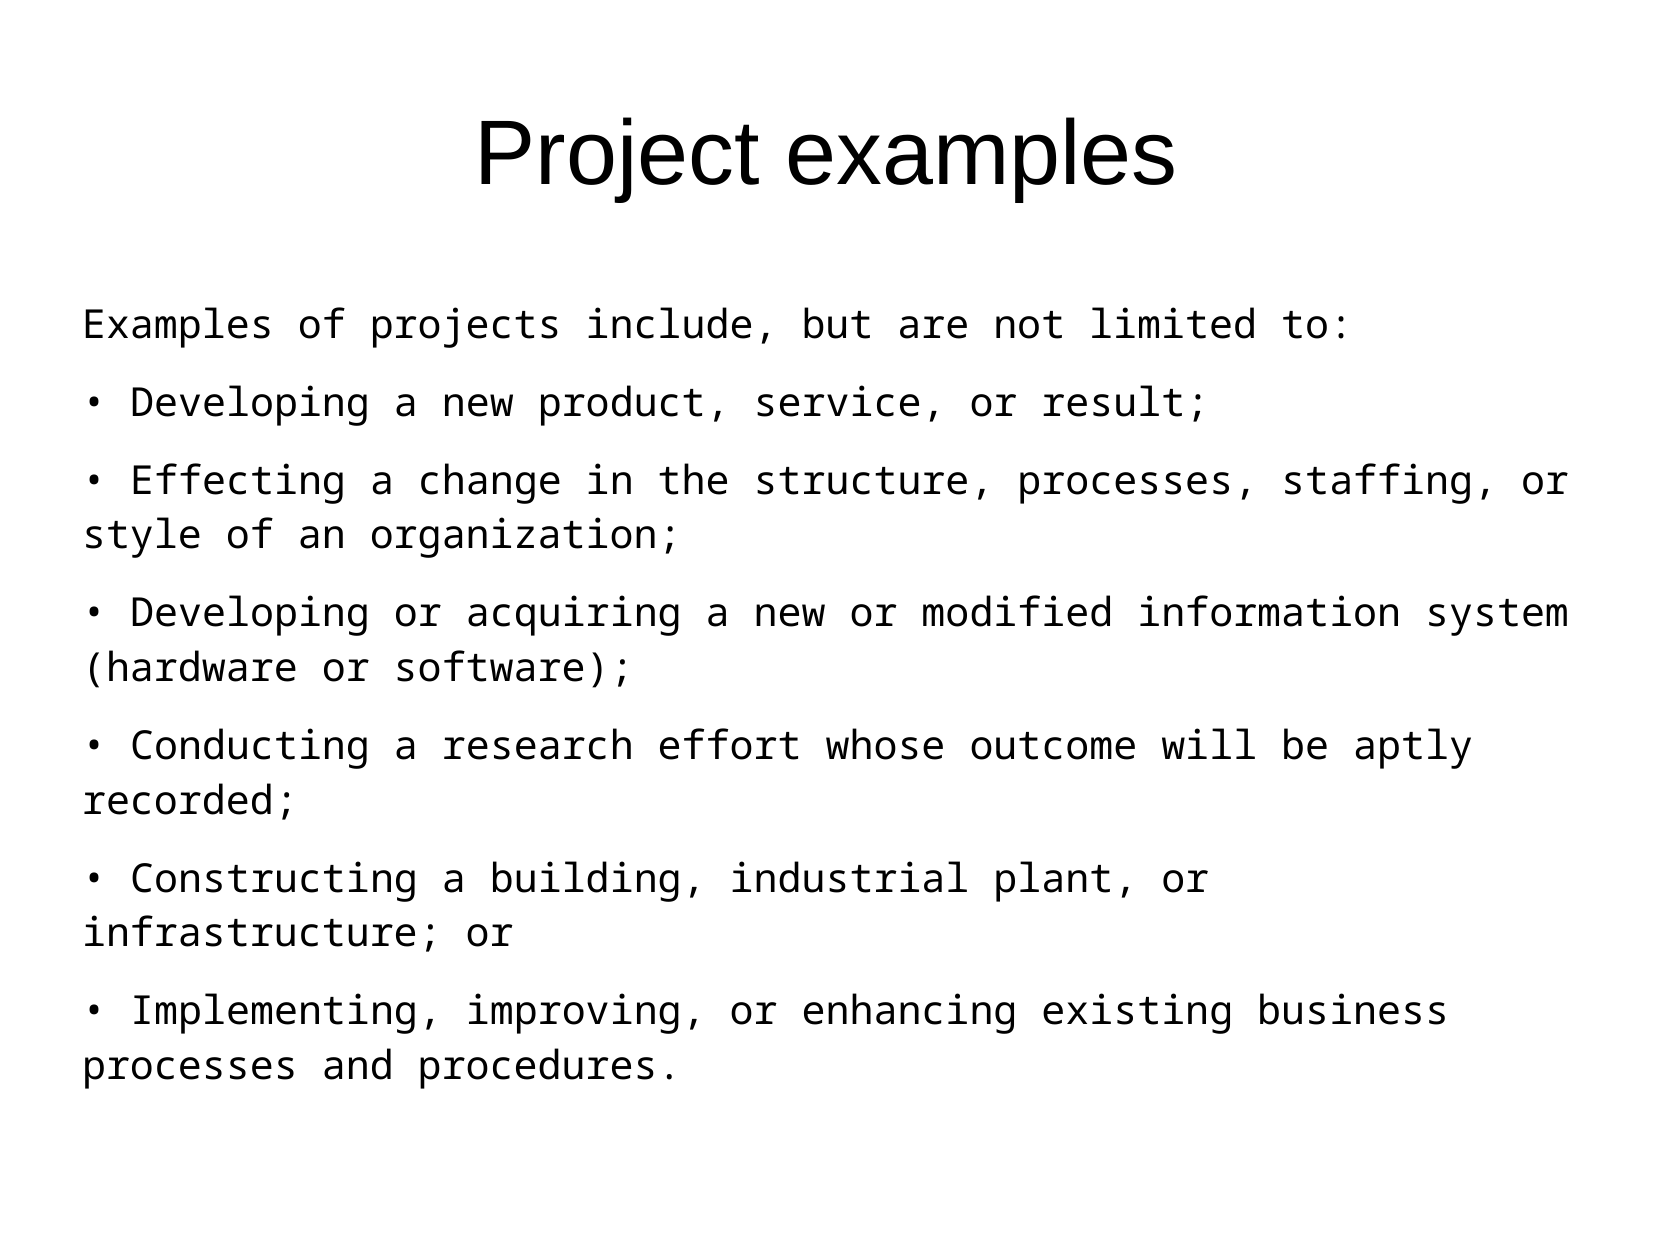

# Project examples
Examples of projects include, but are not limited to:
• Developing a new product, service, or result;
• Effecting a change in the structure, processes, staffing, or style of an organization;
• Developing or acquiring a new or modified information system (hardware or software);
• Conducting a research effort whose outcome will be aptly recorded;
• Constructing a building, industrial plant, or infrastructure; or
• Implementing, improving, or enhancing existing business processes and procedures.